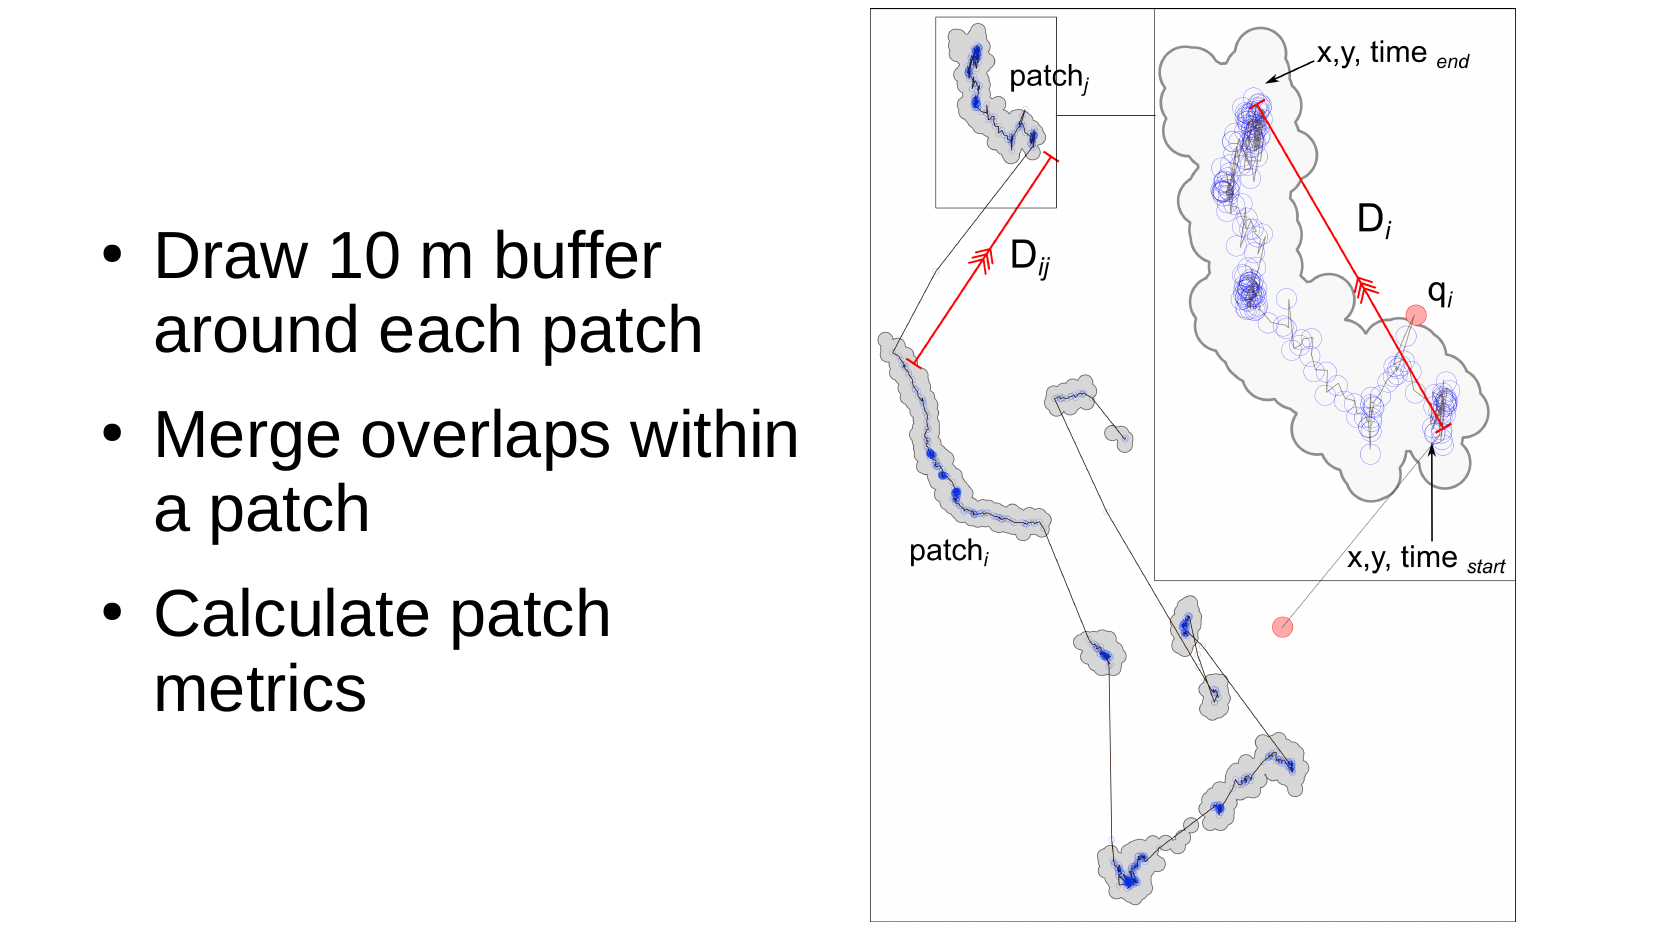

#
Draw 10 m buffer around each patch
Merge overlaps within a patch
Calculate patch metrics